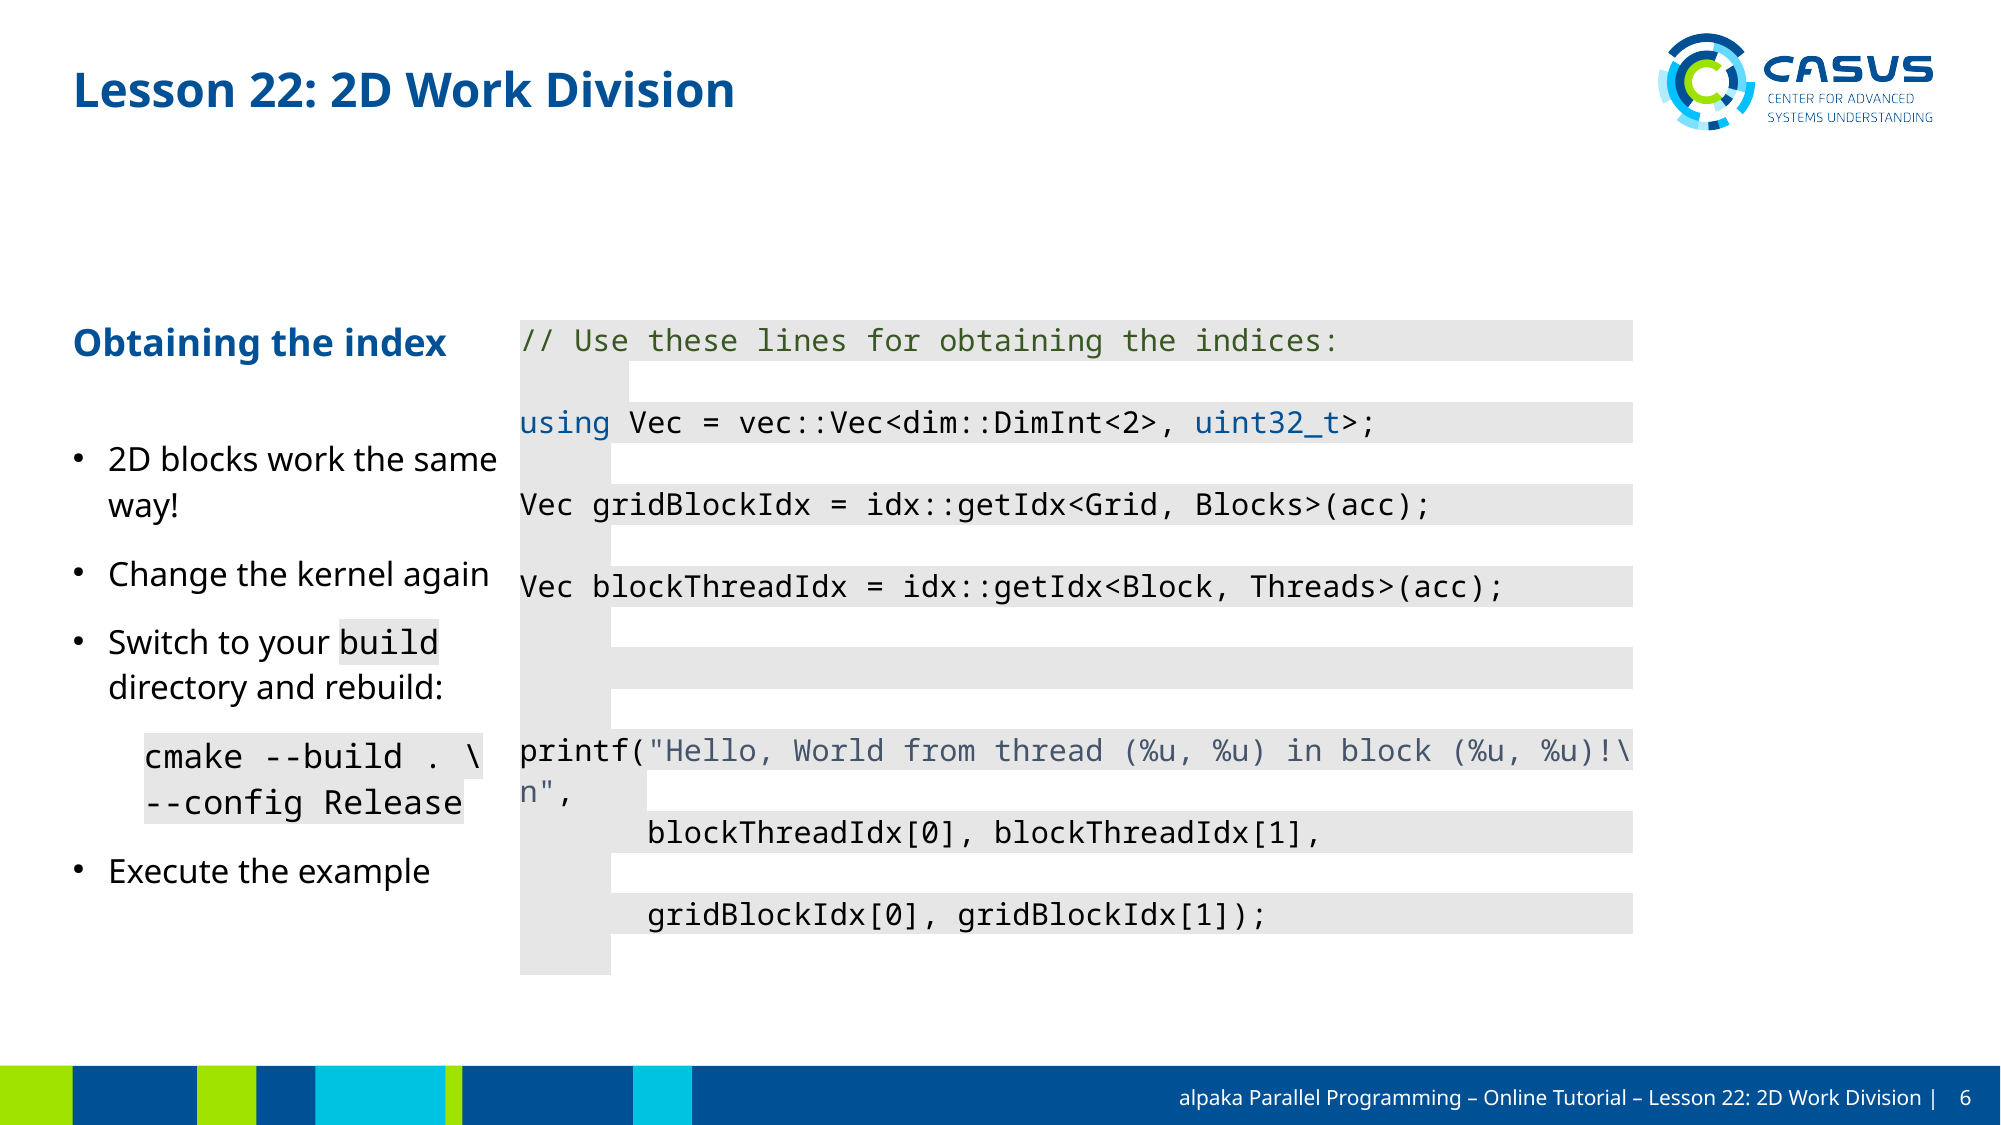

# Lesson 22: 2D Work Division
Obtaining the index
2D blocks work the same way!
Change the kernel again
Switch to your build directory and rebuild:
cmake --build . \
--config Release
Execute the example
// Use these lines for obtaining the indices:
using Vec = vec::Vec<dim::DimInt<2>, uint32_t>;
Vec gridBlockIdx = idx::getIdx<Grid, Blocks>(acc);
Vec blockThreadIdx = idx::getIdx<Block, Threads>(acc);
printf("Hello, World from thread (%u, %u) in block (%u, %u)!\n",
 blockThreadIdx[0], blockThreadIdx[1],
 gridBlockIdx[0], gridBlockIdx[1]);
alpaka Parallel Programming – Online Tutorial – Lesson 22: 2D Work Division
6